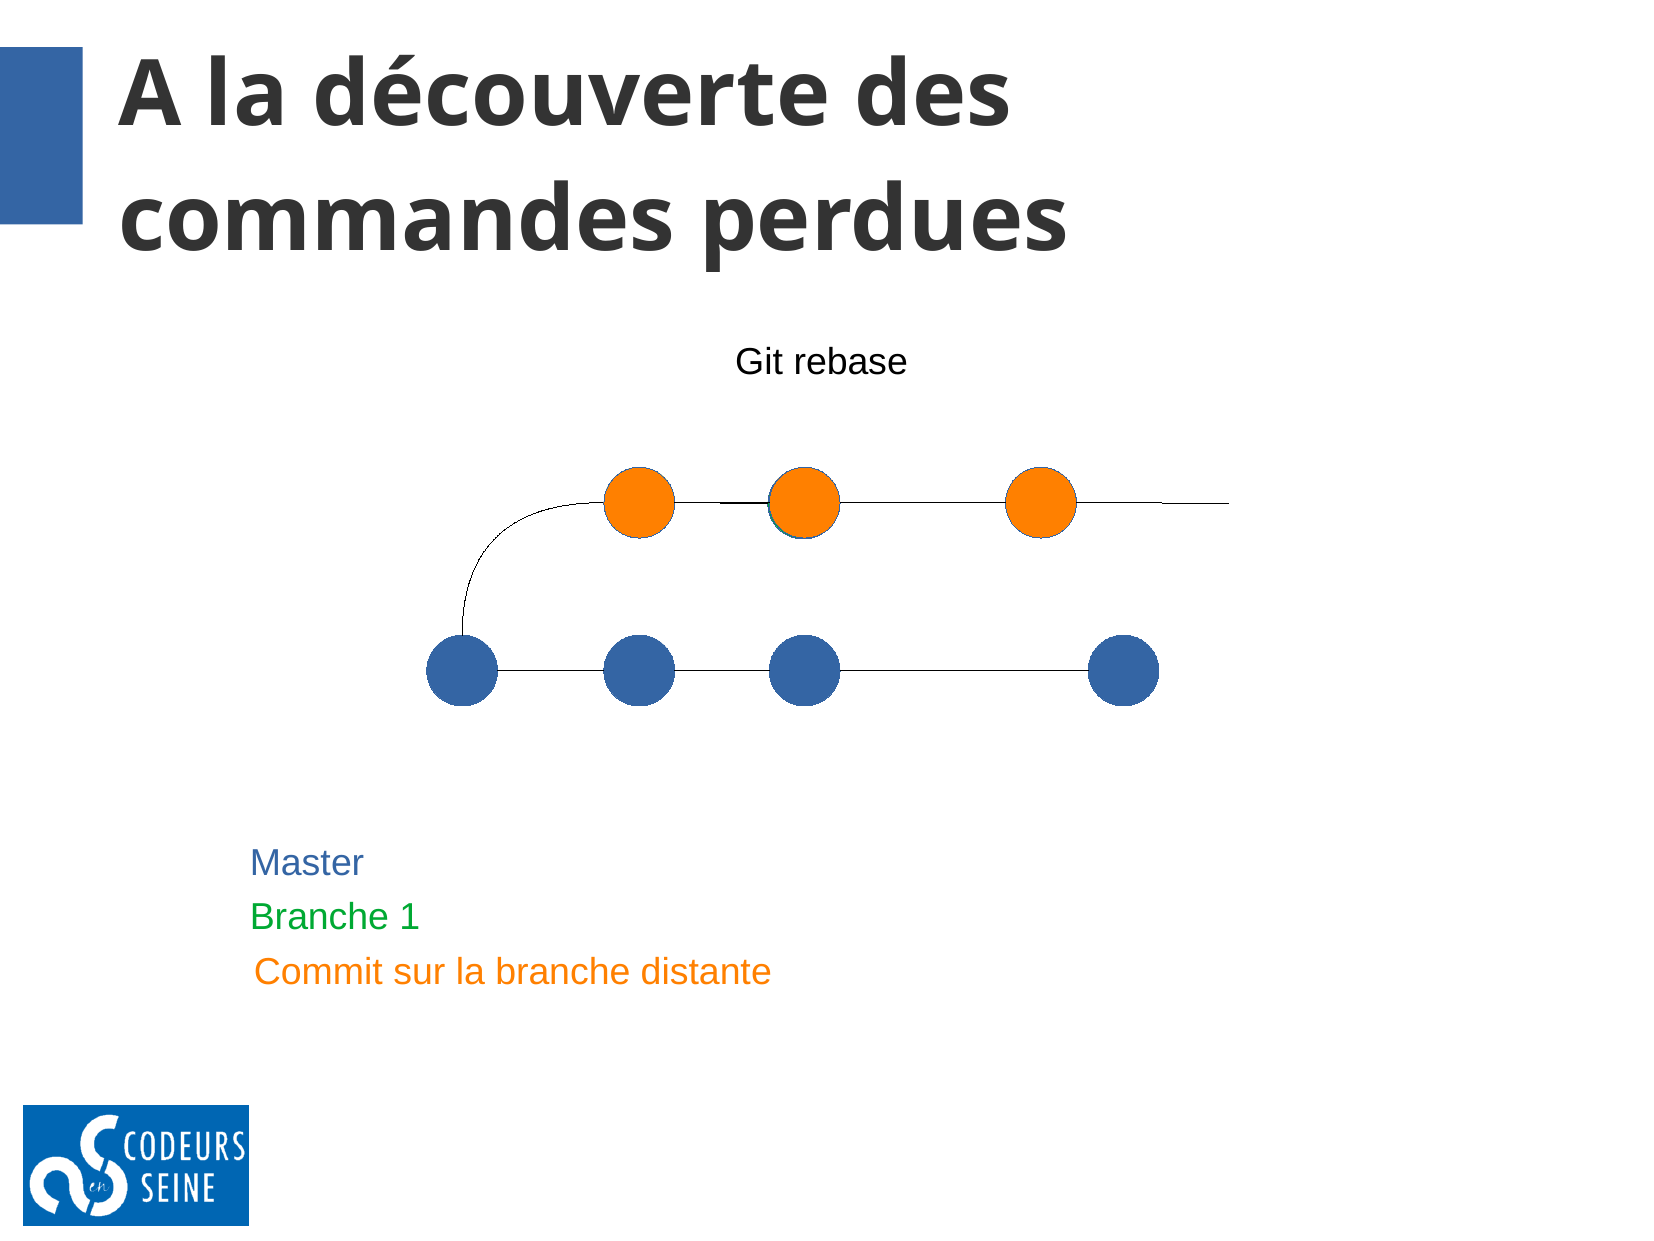

# A la découverte des commandes perdues
Git rebase
Master
Branche 1
Commit sur la branche distante